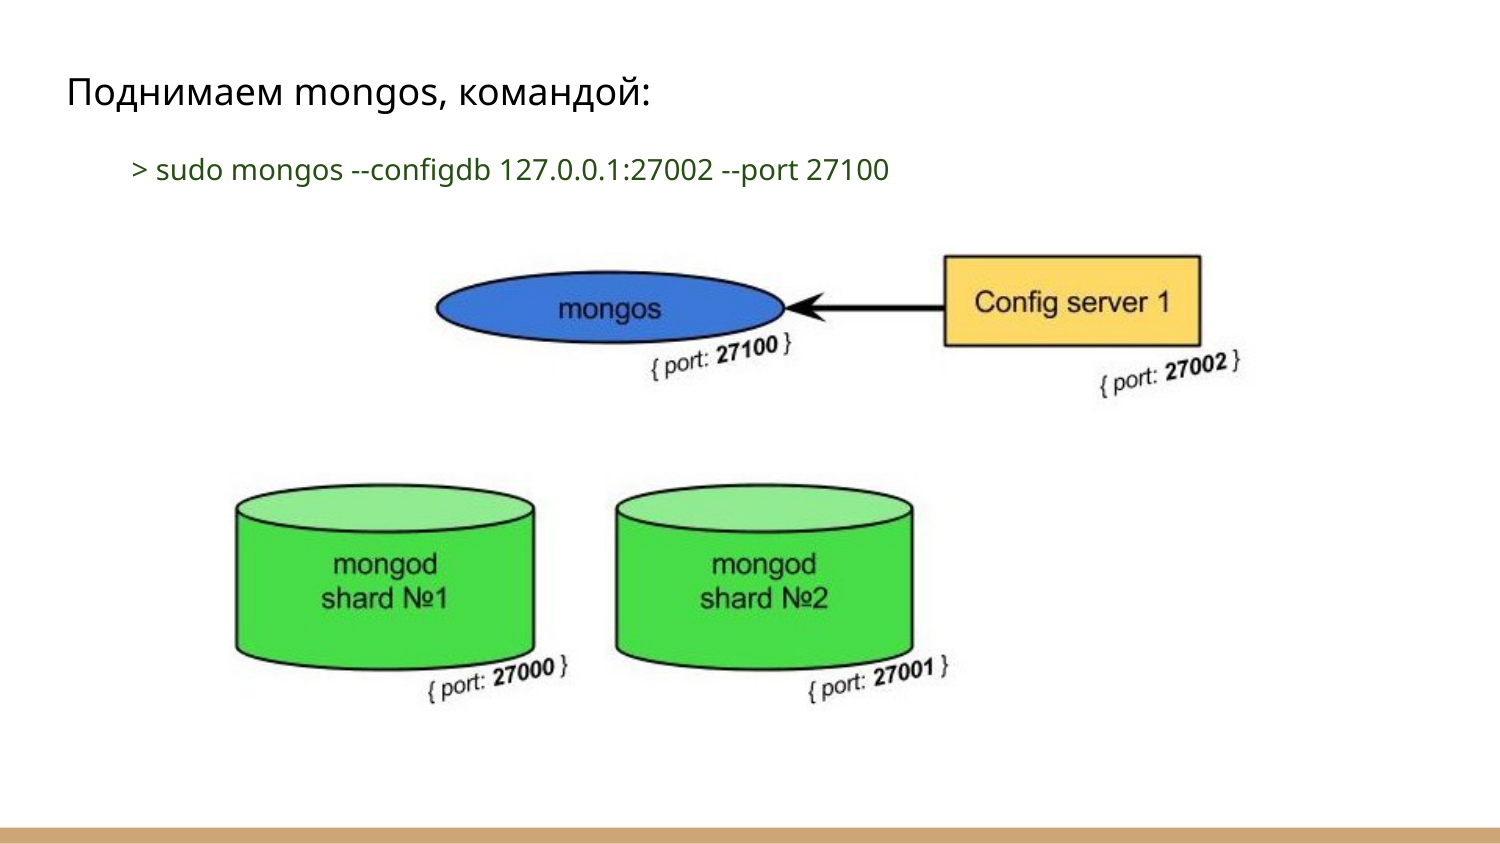

# Поднимаем mongos, командой:
> sudo mongos --configdb 127.0.0.1:27002 --port 27100